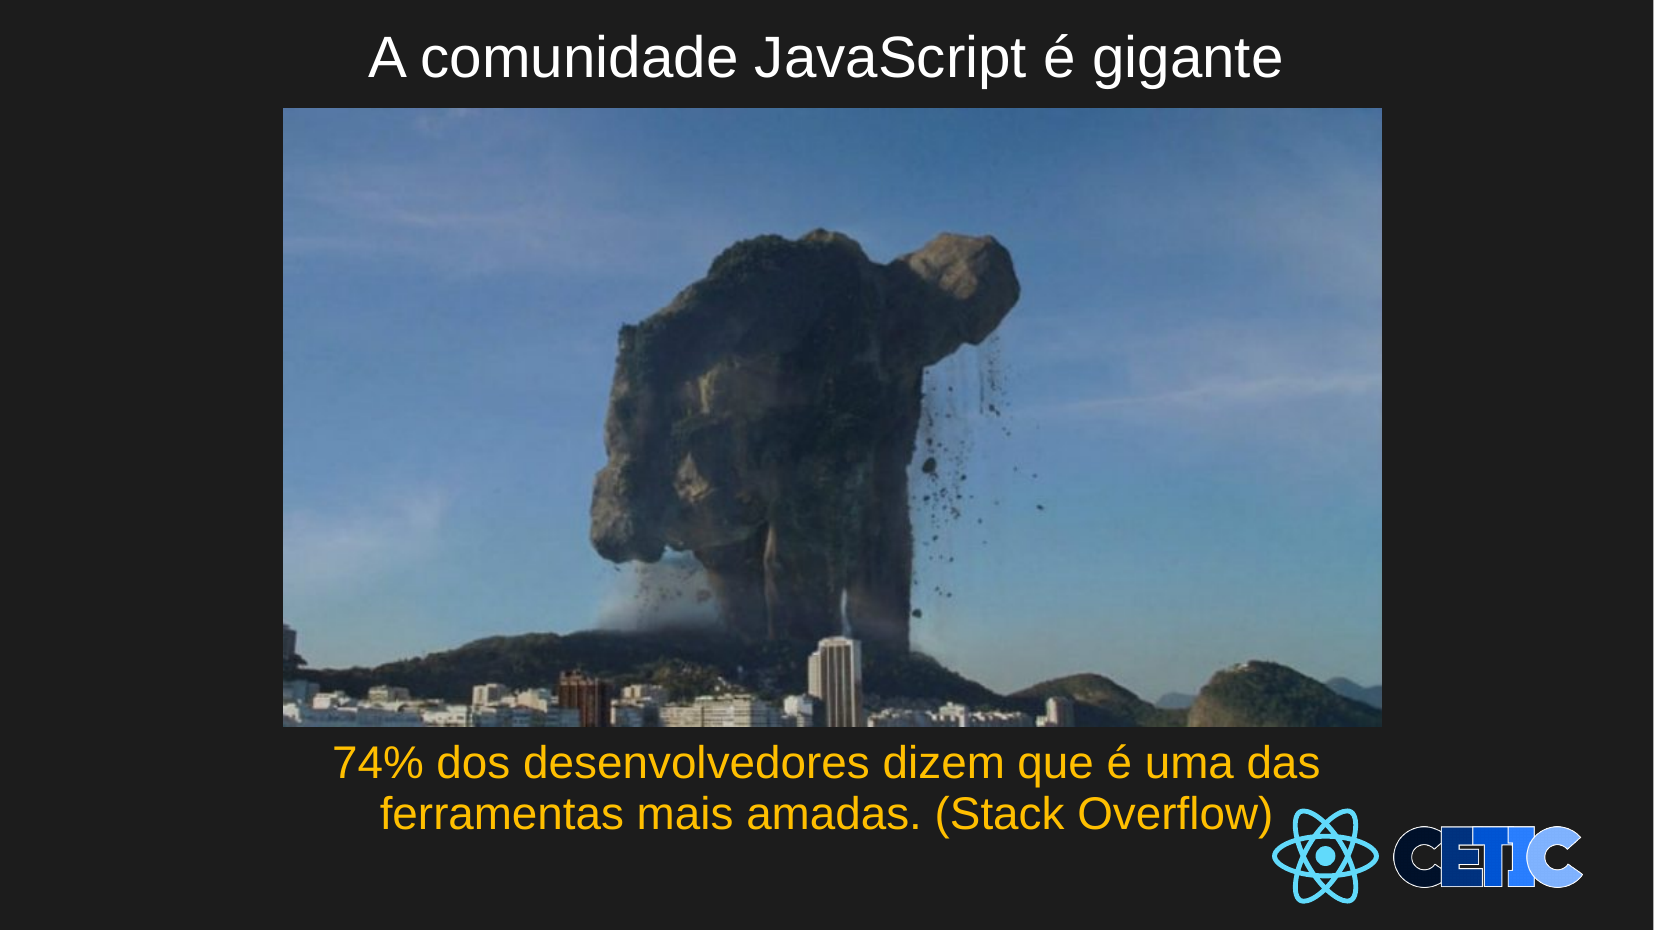

A comunidade JavaScript é gigante
74% dos desenvolvedores dizem que é uma das
ferramentas mais amadas. (Stack Overflow)